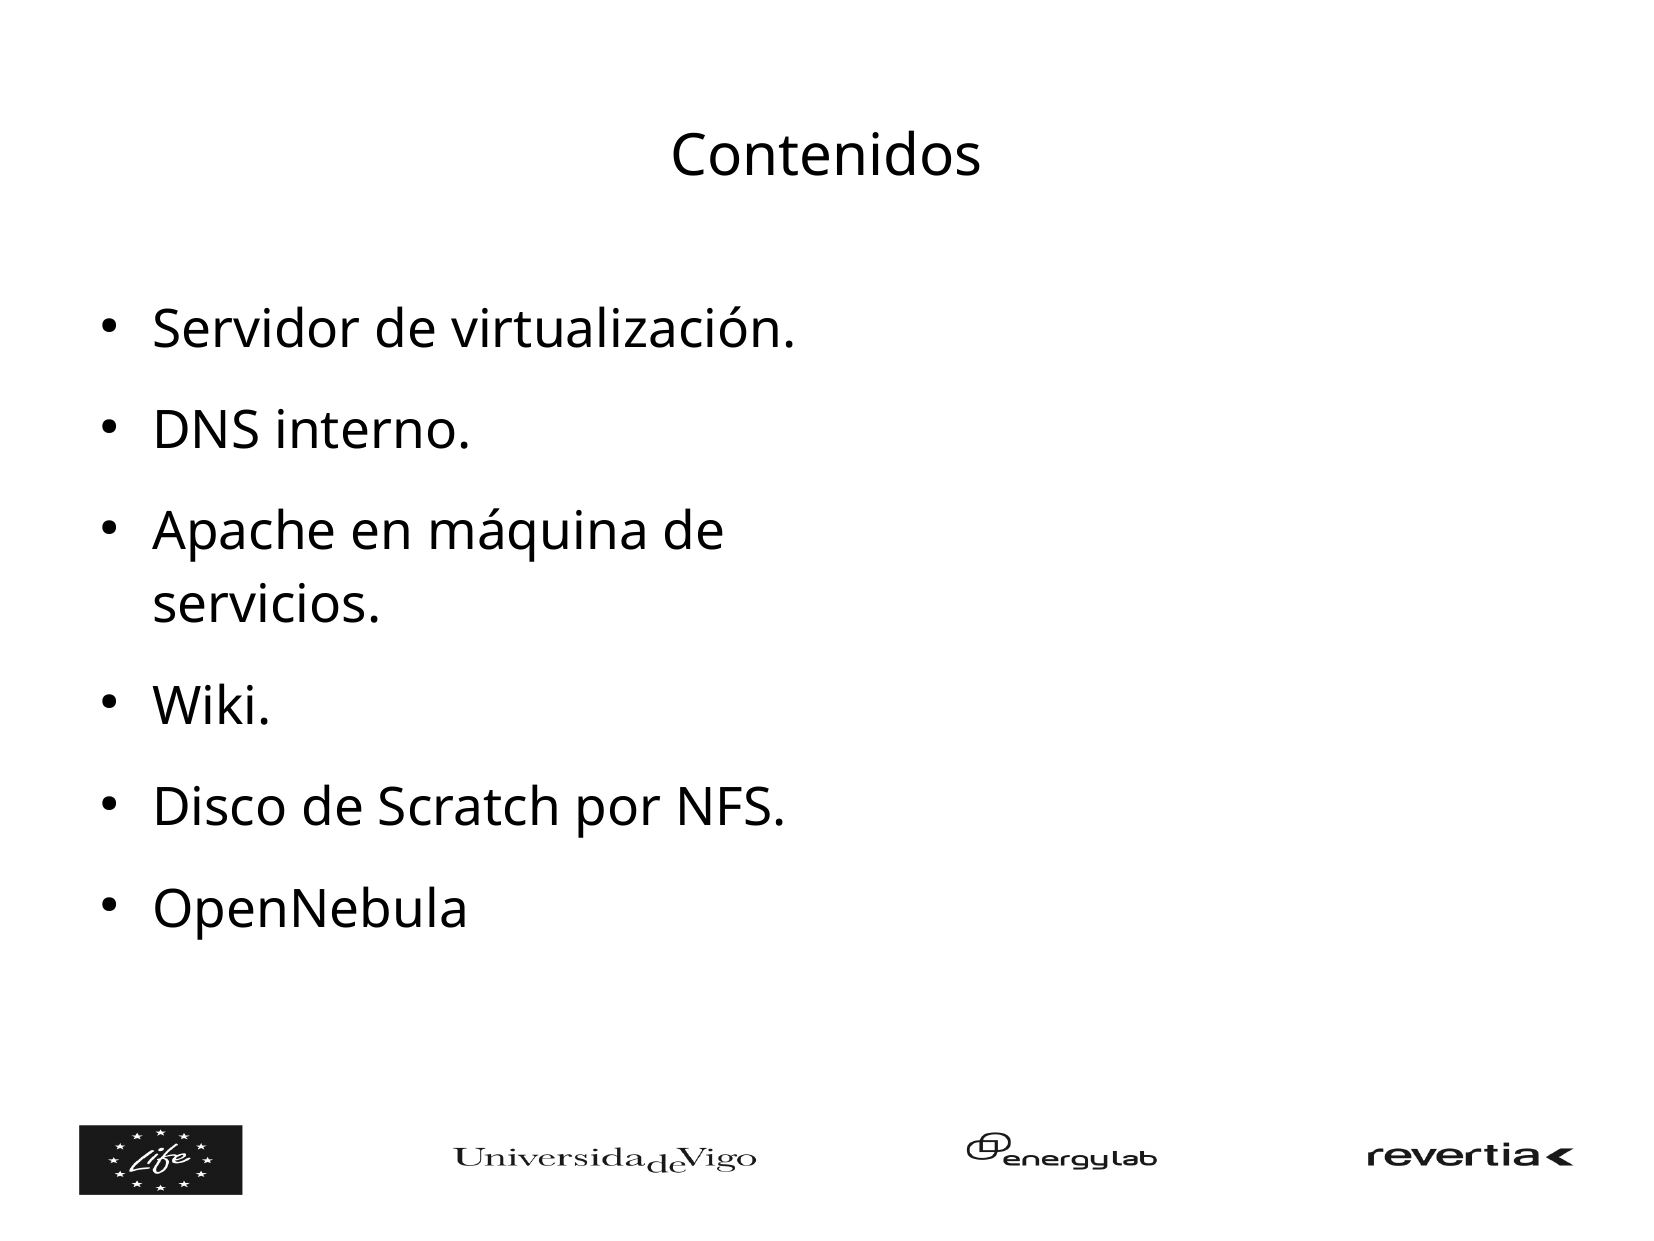

# Contenidos
Servidor de virtualización.
DNS interno.
Apache en máquina de servicios.
Wiki.
Disco de Scratch por NFS.
OpenNebula